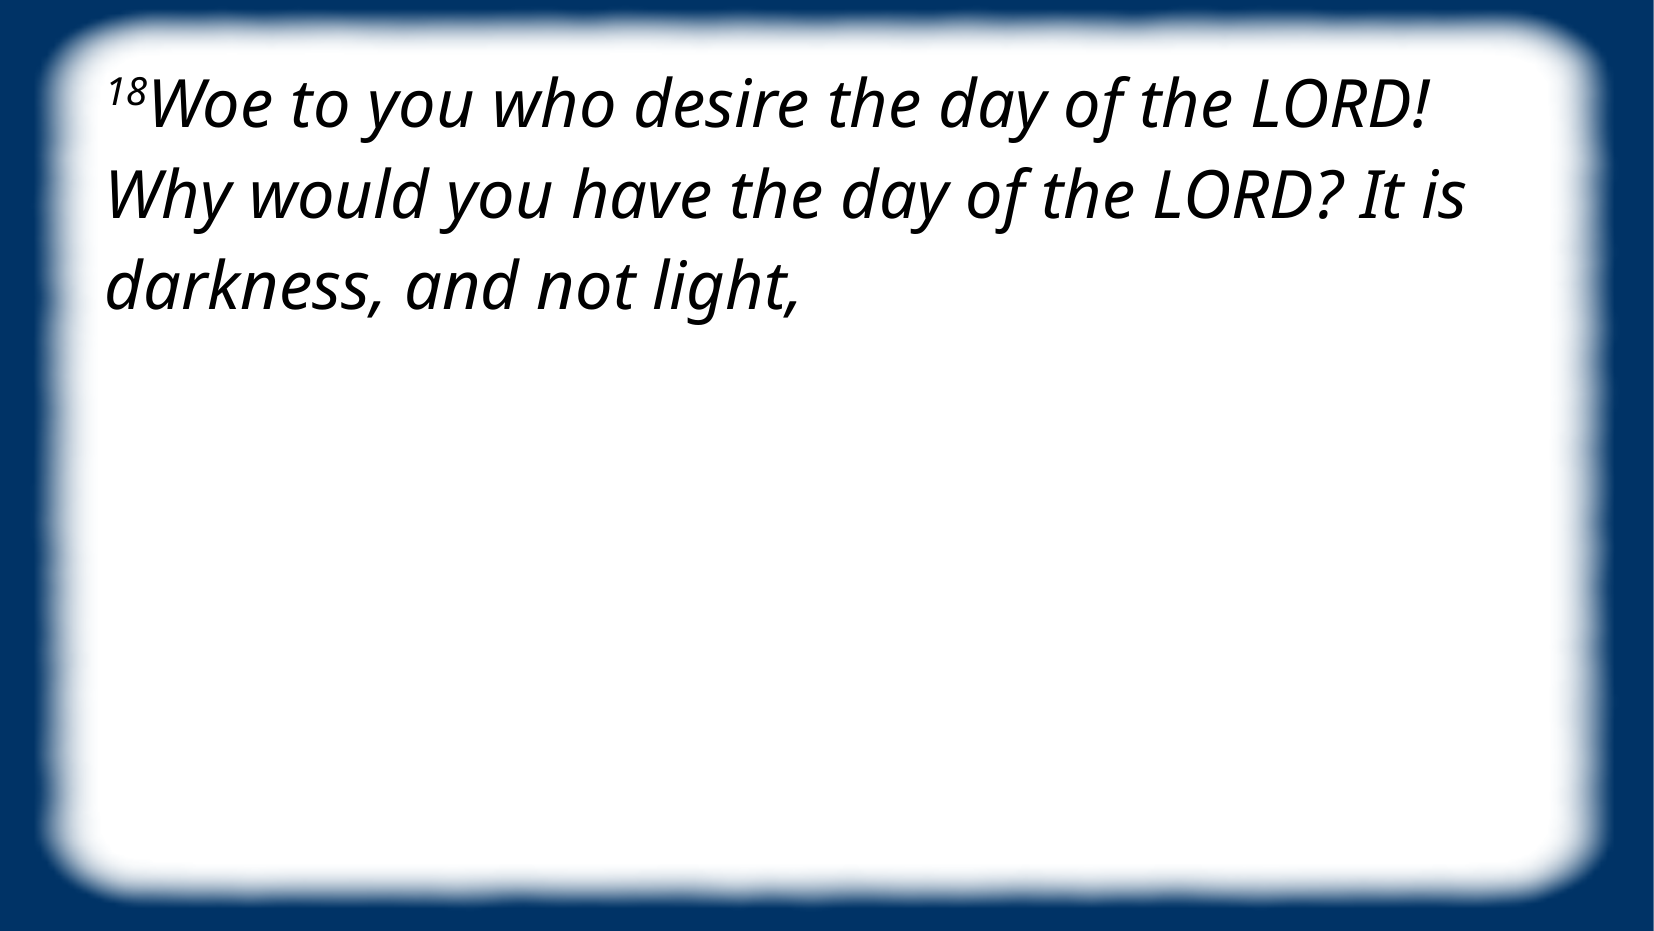

18Woe to you who desire the day of the LORD!
Why would you have the day of the LORD? It is
darkness, and not light,